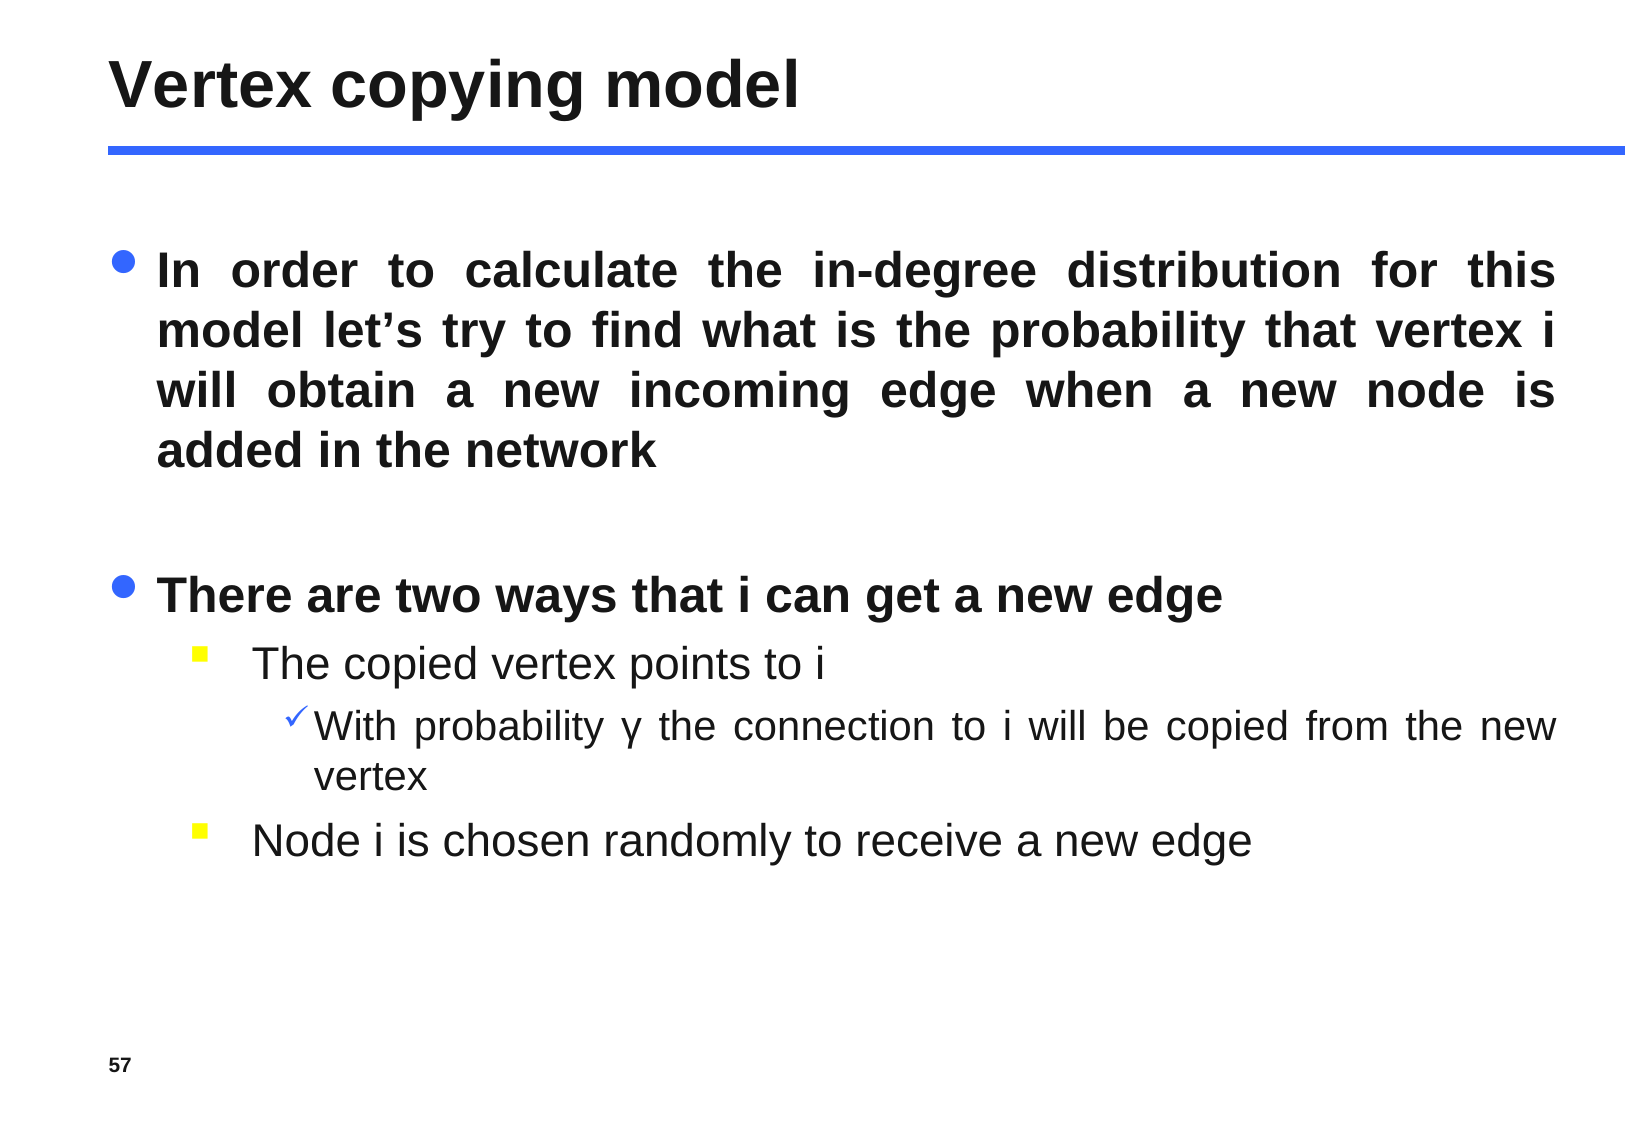

# Vertex copying model
In order to calculate the in-degree distribution for this model let’s try to find what is the probability that vertex i will obtain a new incoming edge when a new node is added in the network
There are two ways that i can get a new edge
The copied vertex points to i
With probability γ the connection to i will be copied from the new vertex
Node i is chosen randomly to receive a new edge